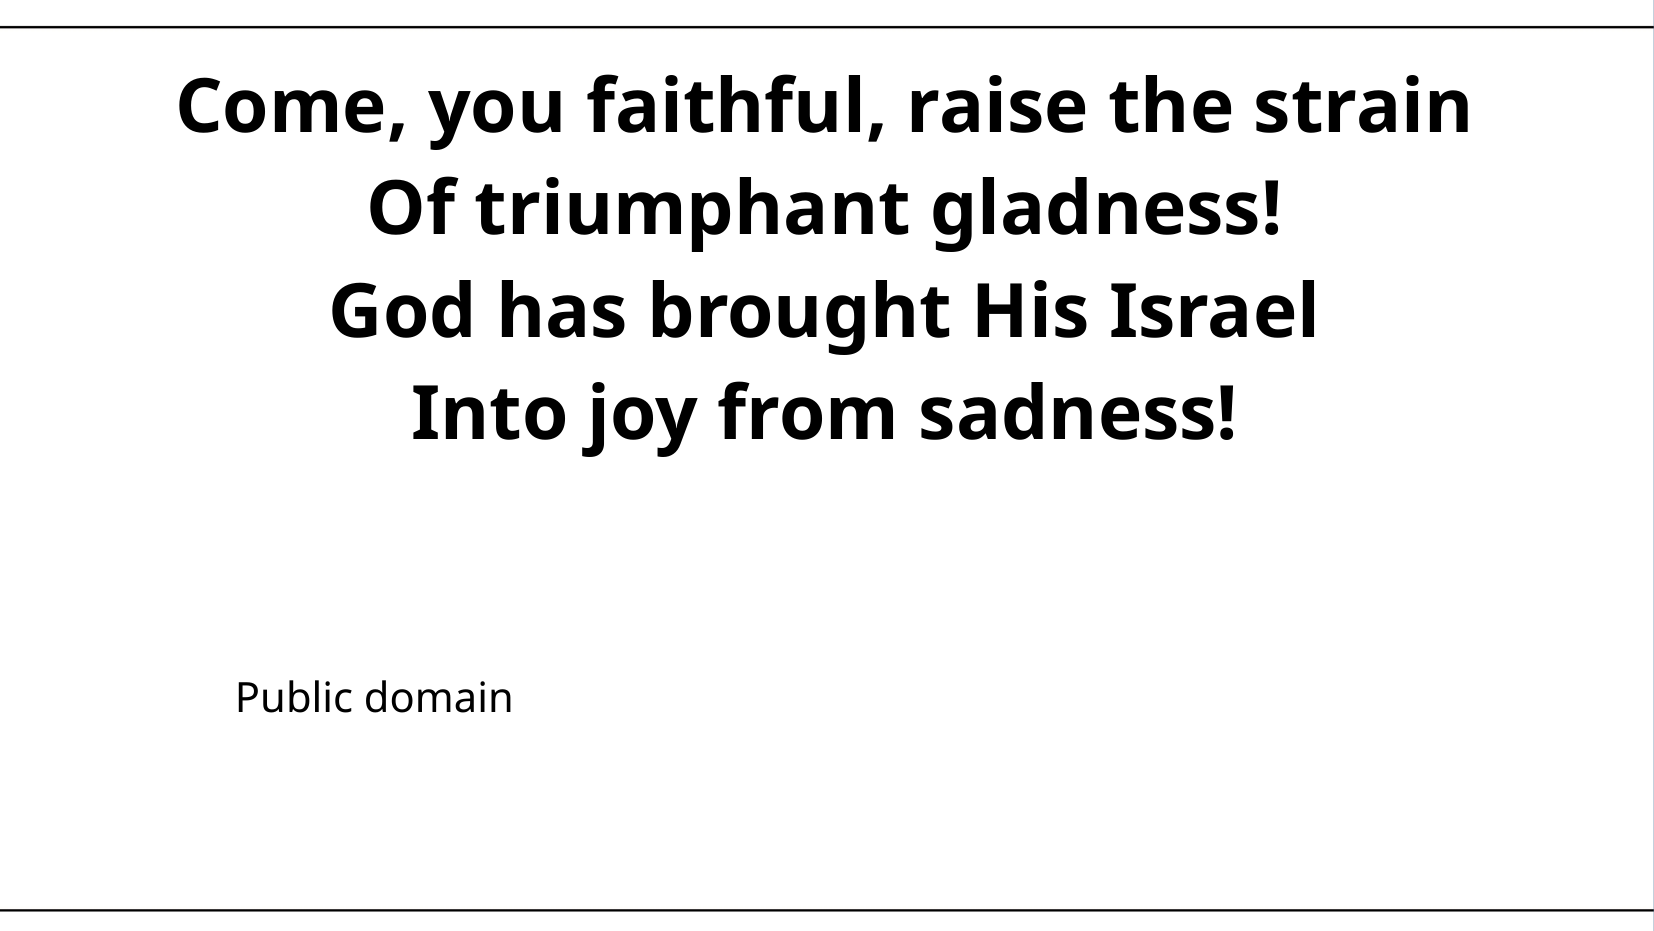

Come, you faithful, raise the strain
Of triumphant gladness!
God has brought His Israel
Into joy from sadness!
 Public domain